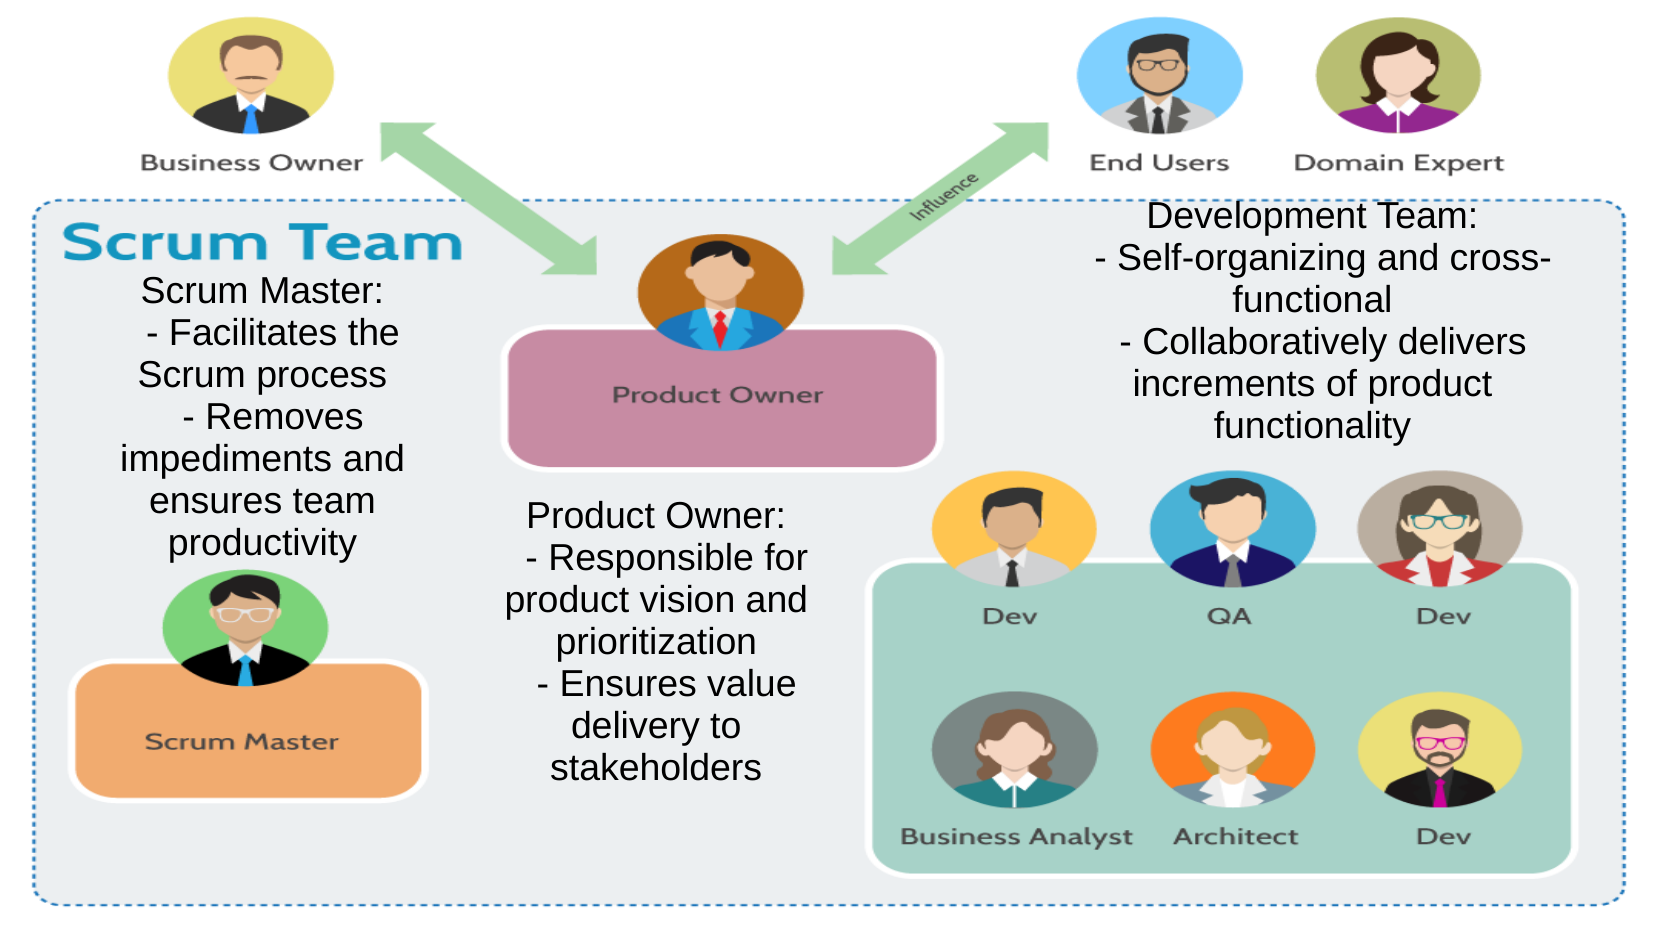

Development Team:
 - Self-organizing and cross-functional
 - Collaboratively delivers increments of product functionality
Scrum Master:
 - Facilitates the Scrum process
 - Removes impediments and ensures team productivity
Product Owner:
 - Responsible for product vision and prioritization
 - Ensures value delivery to stakeholders